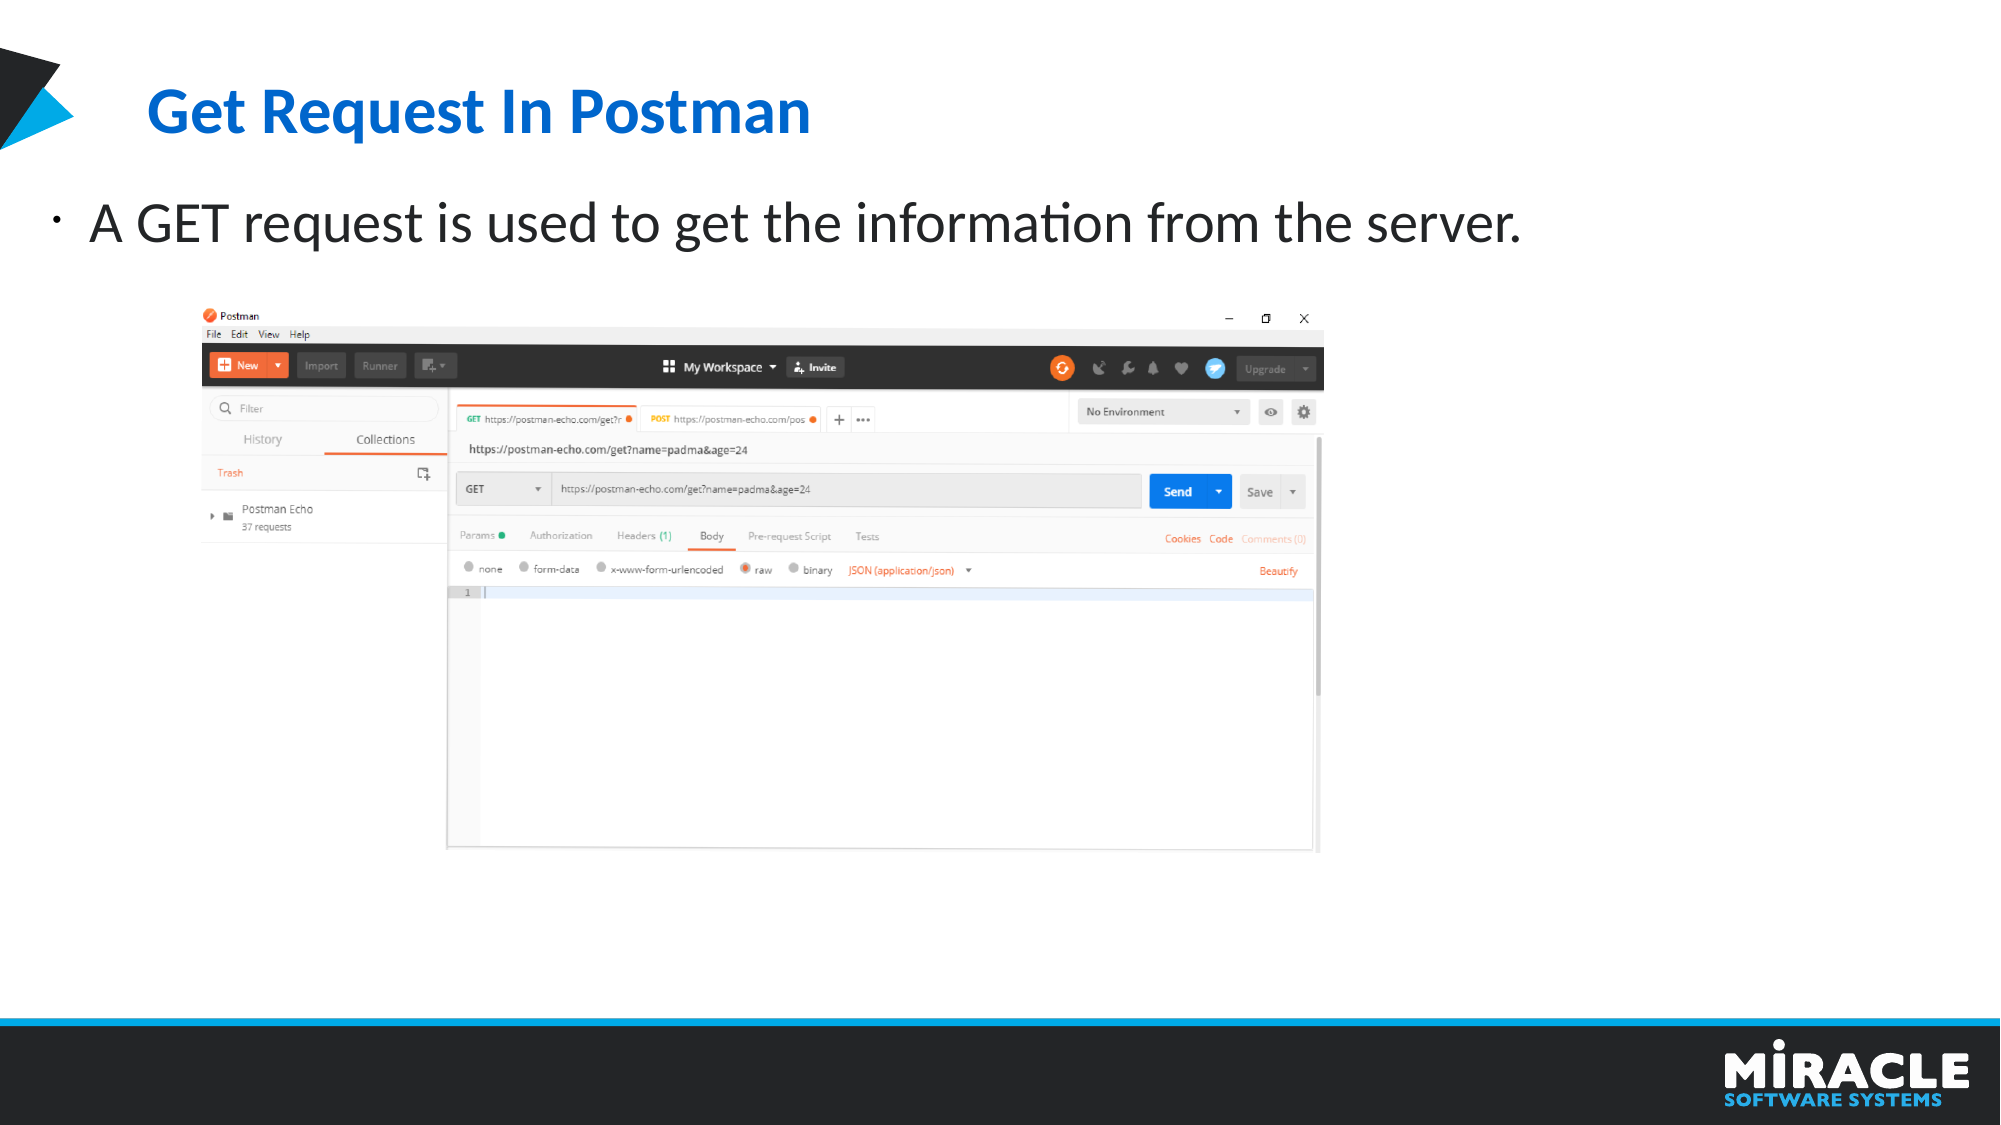

# Get Request In Postman
A GET request is used to get the information from the server.